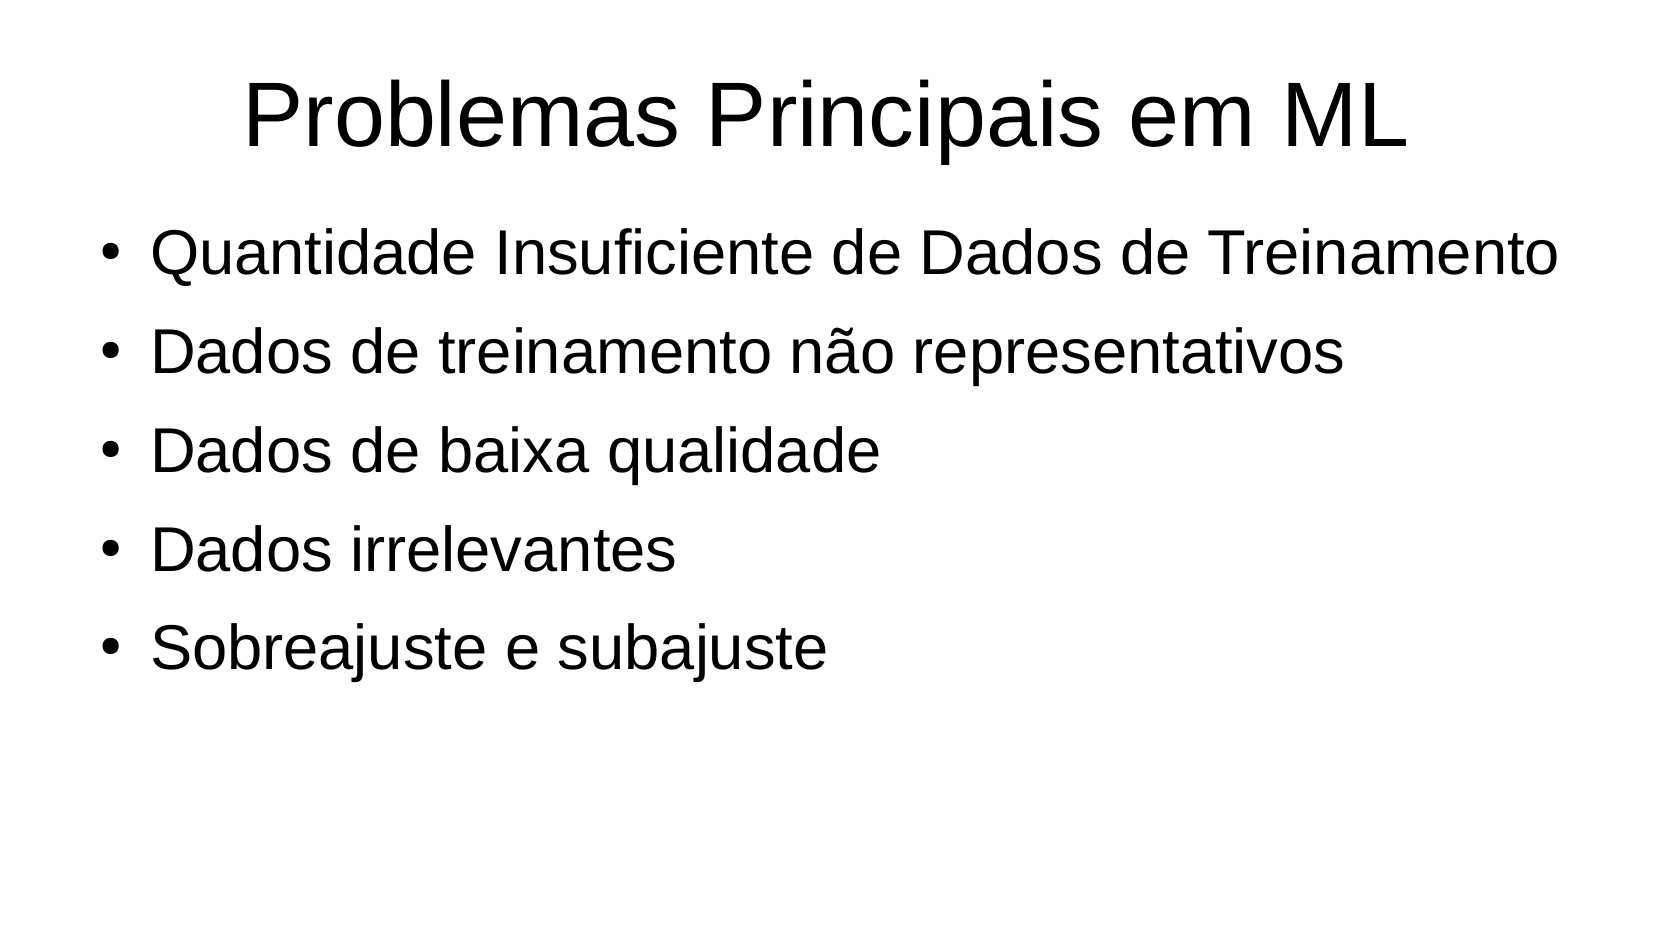

# Problemas Principais em ML
Quantidade Insuficiente de Dados de Treinamento
Dados de treinamento não representativos
Dados de baixa qualidade
Dados irrelevantes
Sobreajuste e subajuste